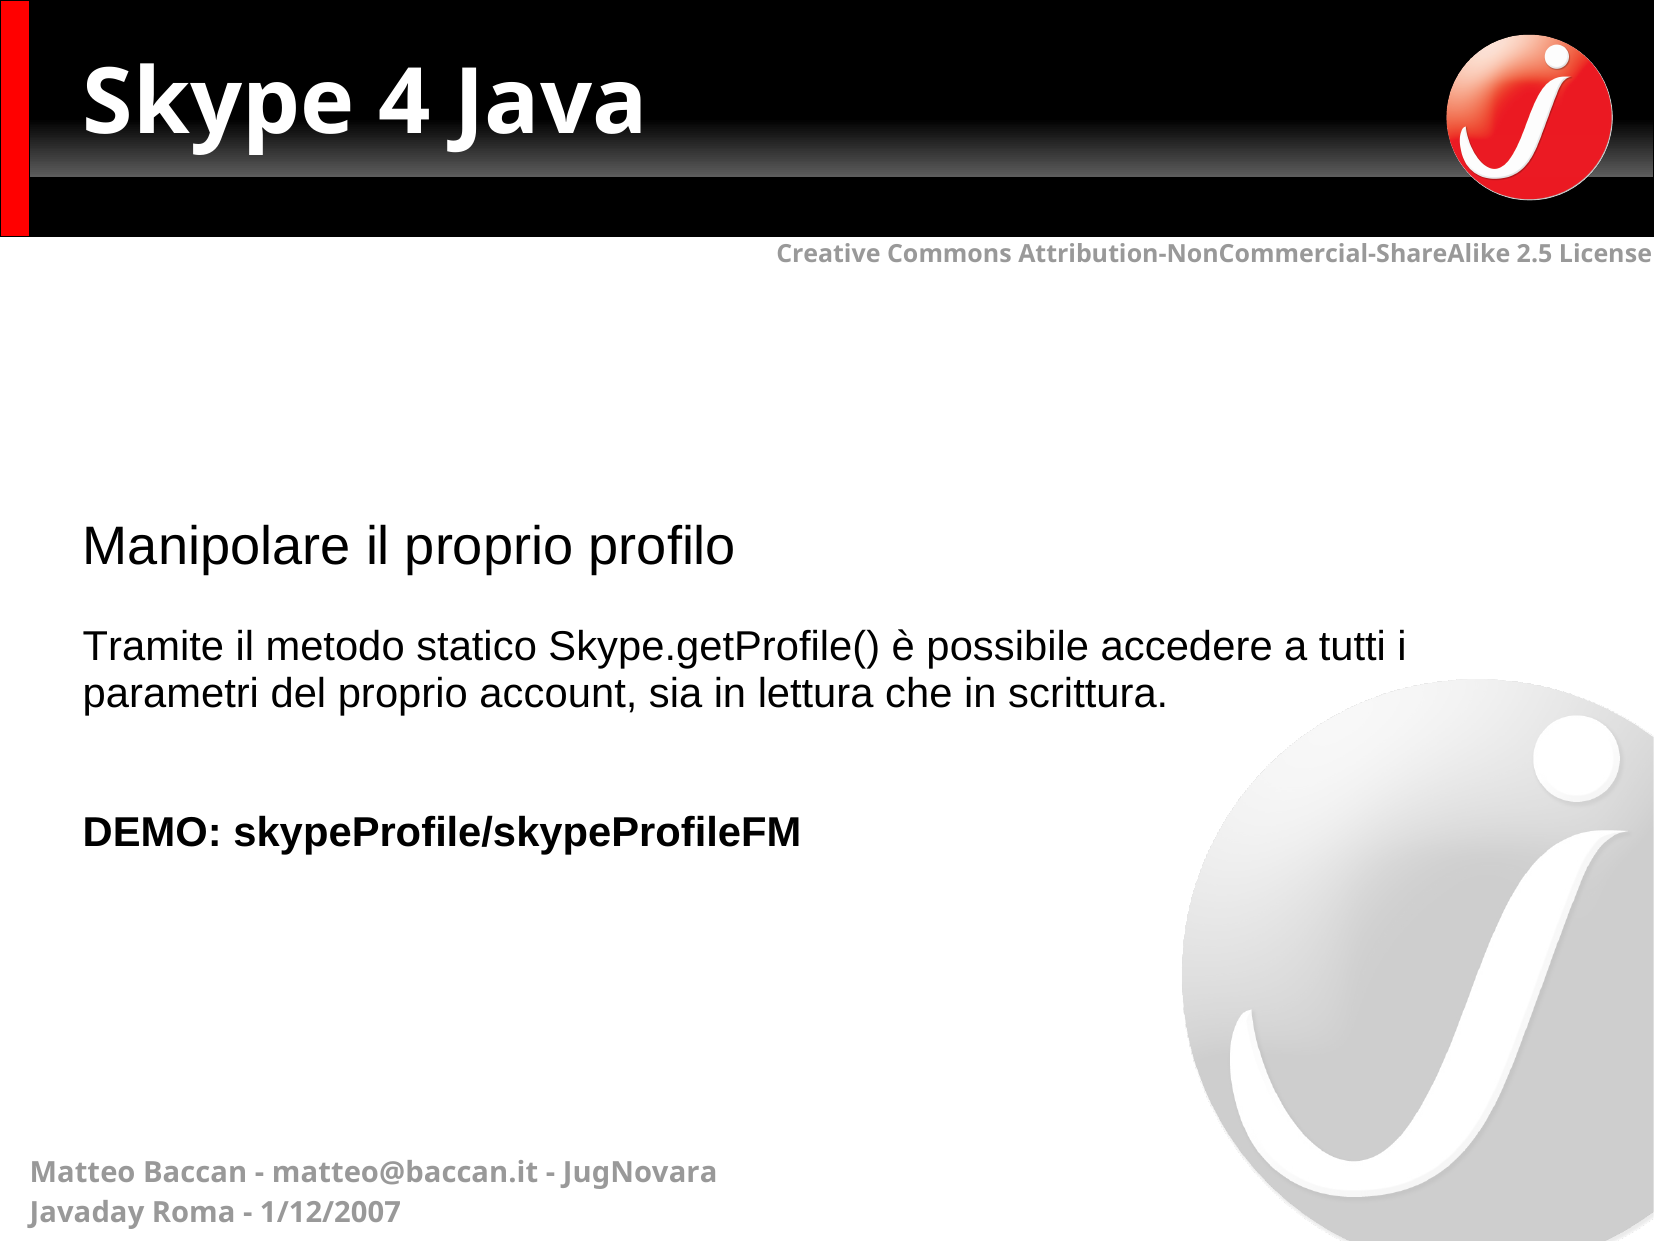

# Skype 4 Java
Manipolare il proprio profilo
Tramite il metodo statico Skype.getProfile() è possibile accedere a tutti i parametri del proprio account, sia in lettura che in scrittura.
DEMO: skypeProfile/skypeProfileFM